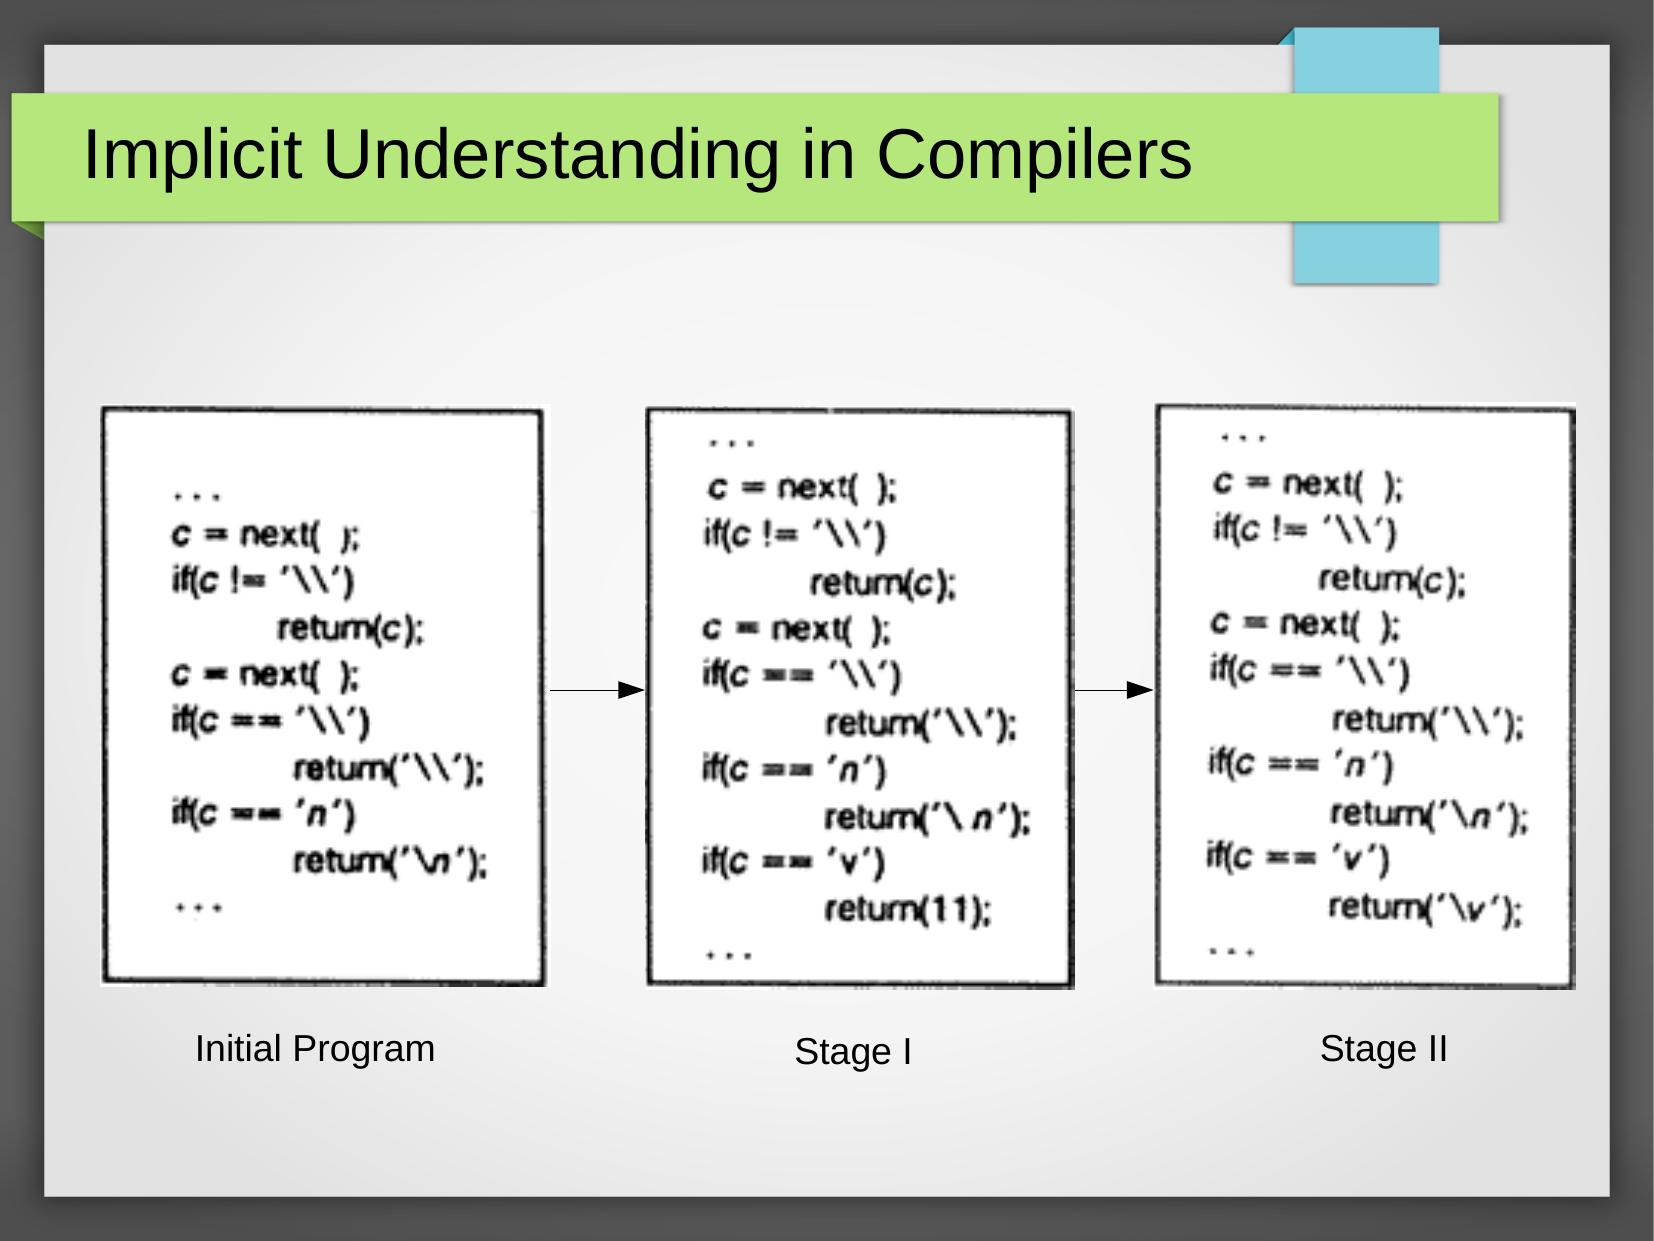

# Implicit Understanding in Compilers
Initial Program
Stage II
Stage I